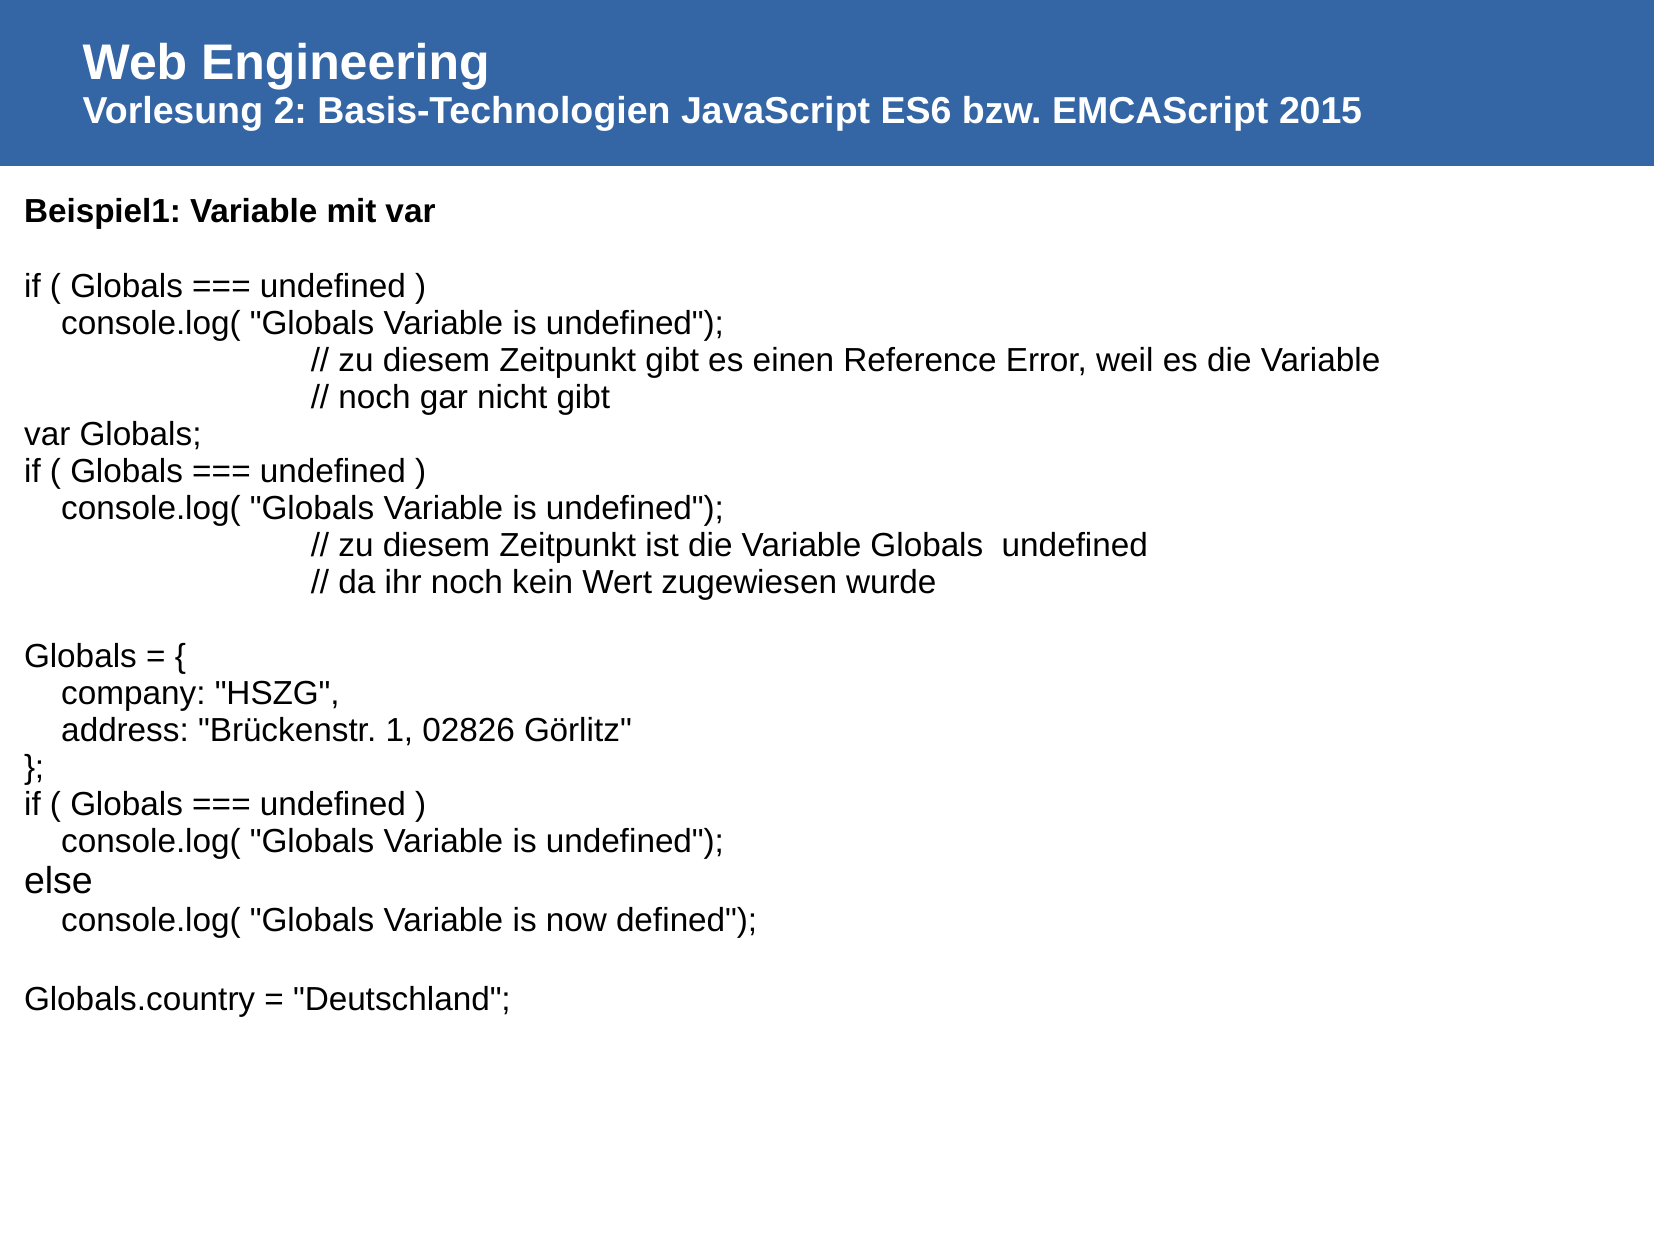

# Web Engineering Vorlesung 2: Basis-Technologien JavaScript ES6 bzw. EMCAScript 2015
Beispiel1: Variable mit var
if ( Globals === undefined )
 console.log( "Globals Variable is undefined");
 // zu diesem Zeitpunkt gibt es einen Reference Error, weil es die Variable
 // noch gar nicht gibt
var Globals;
if ( Globals === undefined )
 console.log( "Globals Variable is undefined");
 // zu diesem Zeitpunkt ist die Variable Globals undefined
 // da ihr noch kein Wert zugewiesen wurde
Globals = {
 company: "HSZG",
 address: "Brückenstr. 1, 02826 Görlitz"
};
if ( Globals === undefined )
 console.log( "Globals Variable is undefined");
else
 console.log( "Globals Variable is now defined");
Globals.country = "Deutschland";